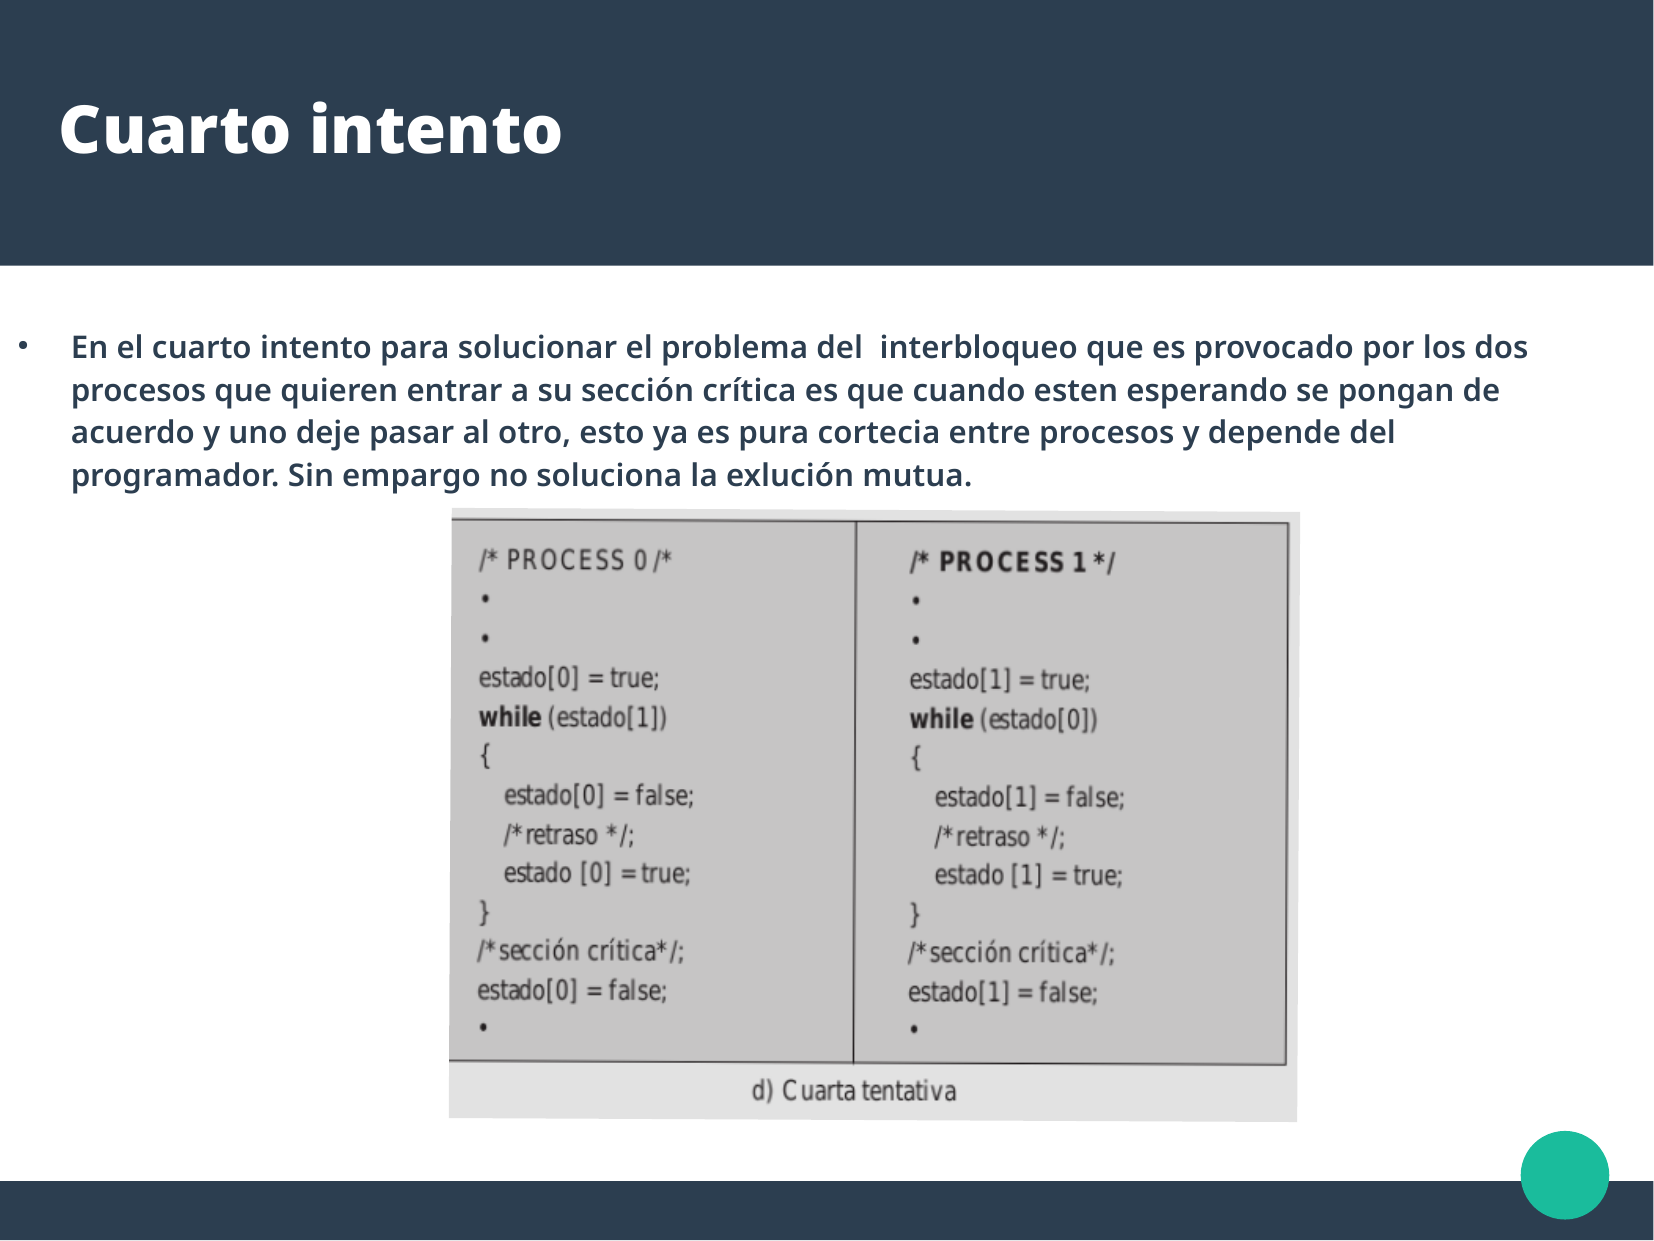

# Cuarto intento
En el cuarto intento para solucionar el problema del interbloqueo que es provocado por los dos procesos que quieren entrar a su sección crítica es que cuando esten esperando se pongan de acuerdo y uno deje pasar al otro, esto ya es pura cortecia entre procesos y depende del programador. Sin empargo no soluciona la exlución mutua.